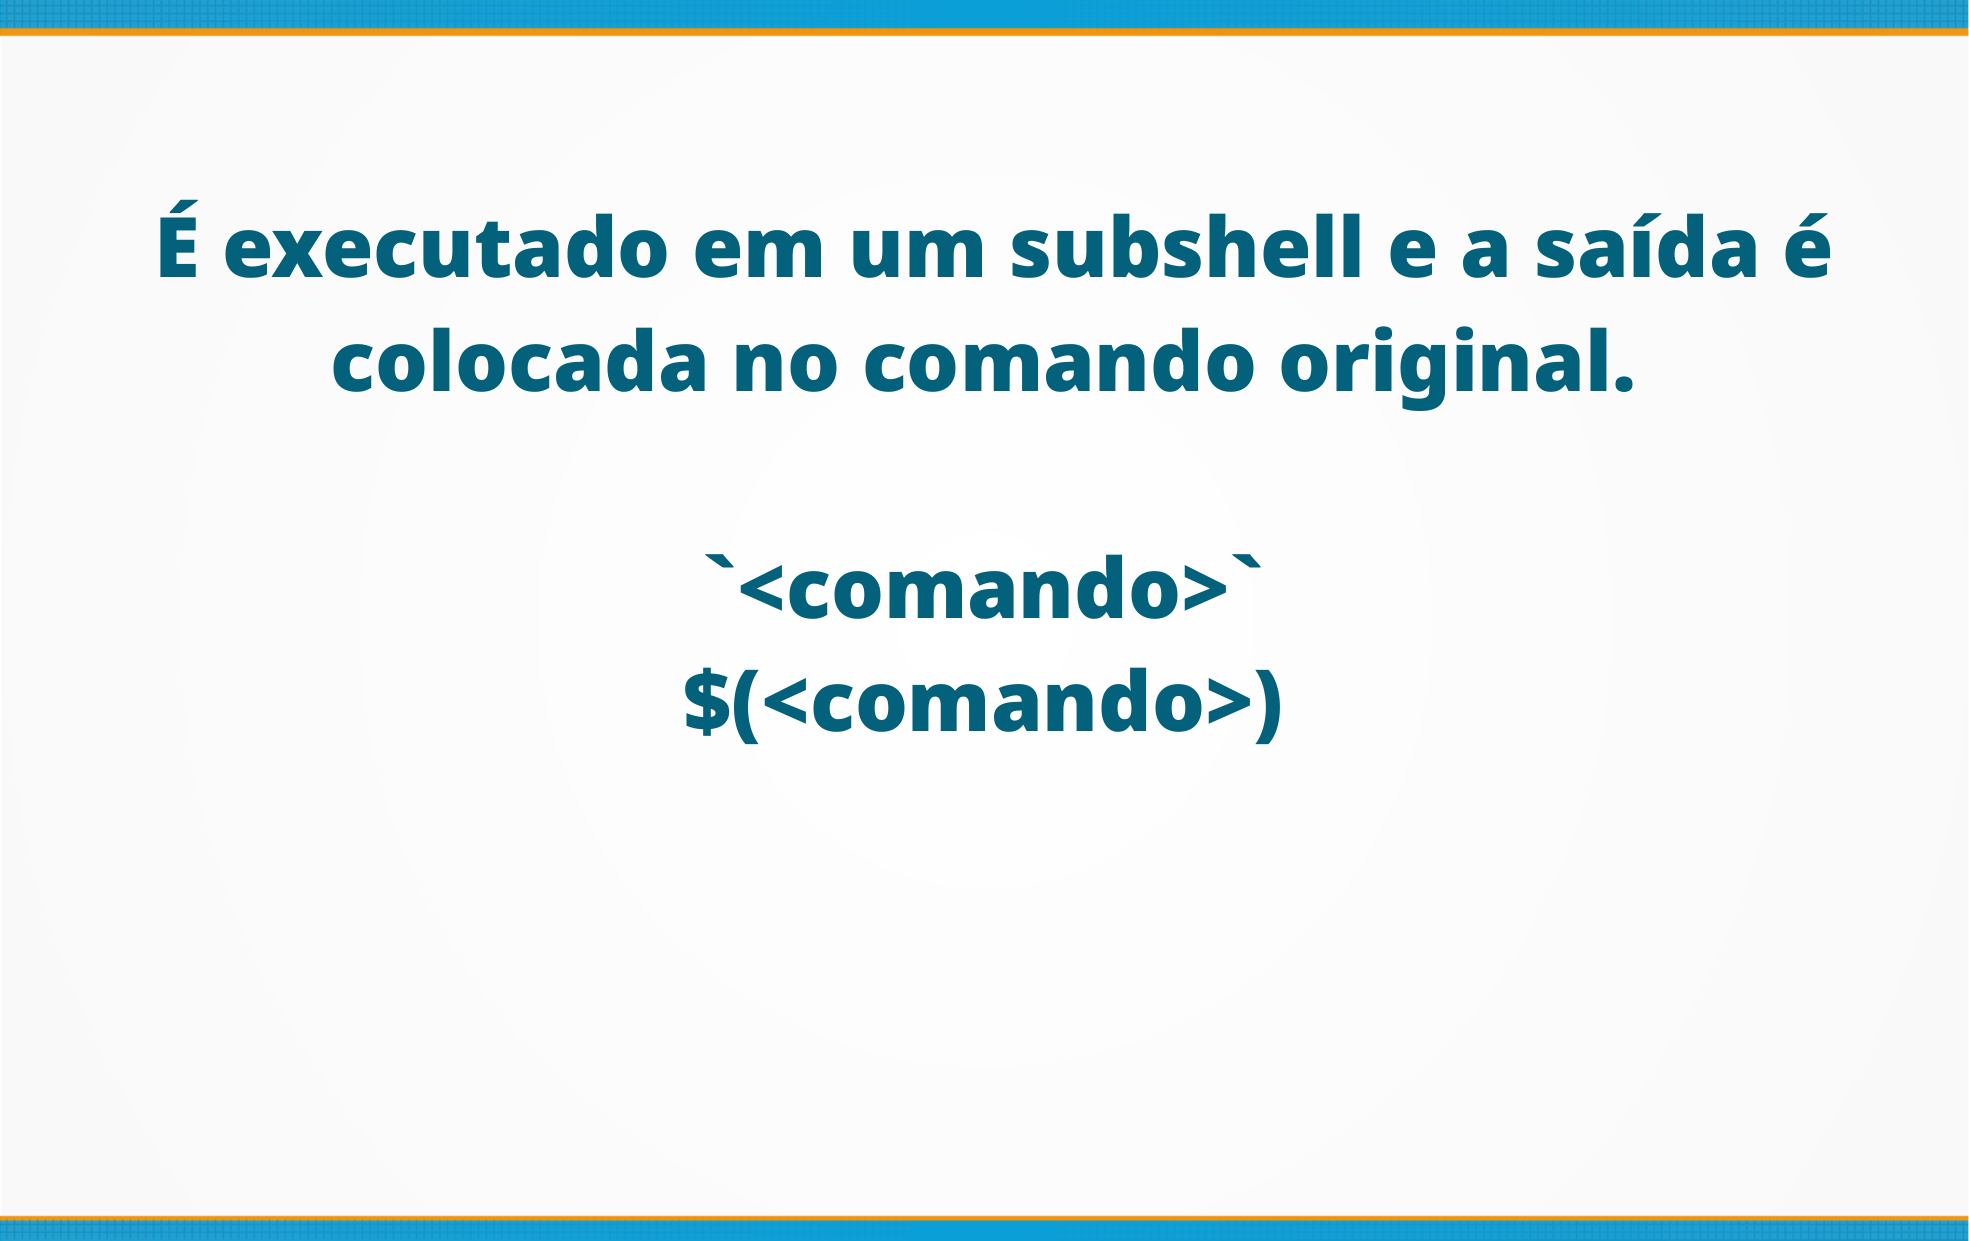

# É executado em um subshell e a saída é colocada no comando original.
`<comando>`
$(<comando>)